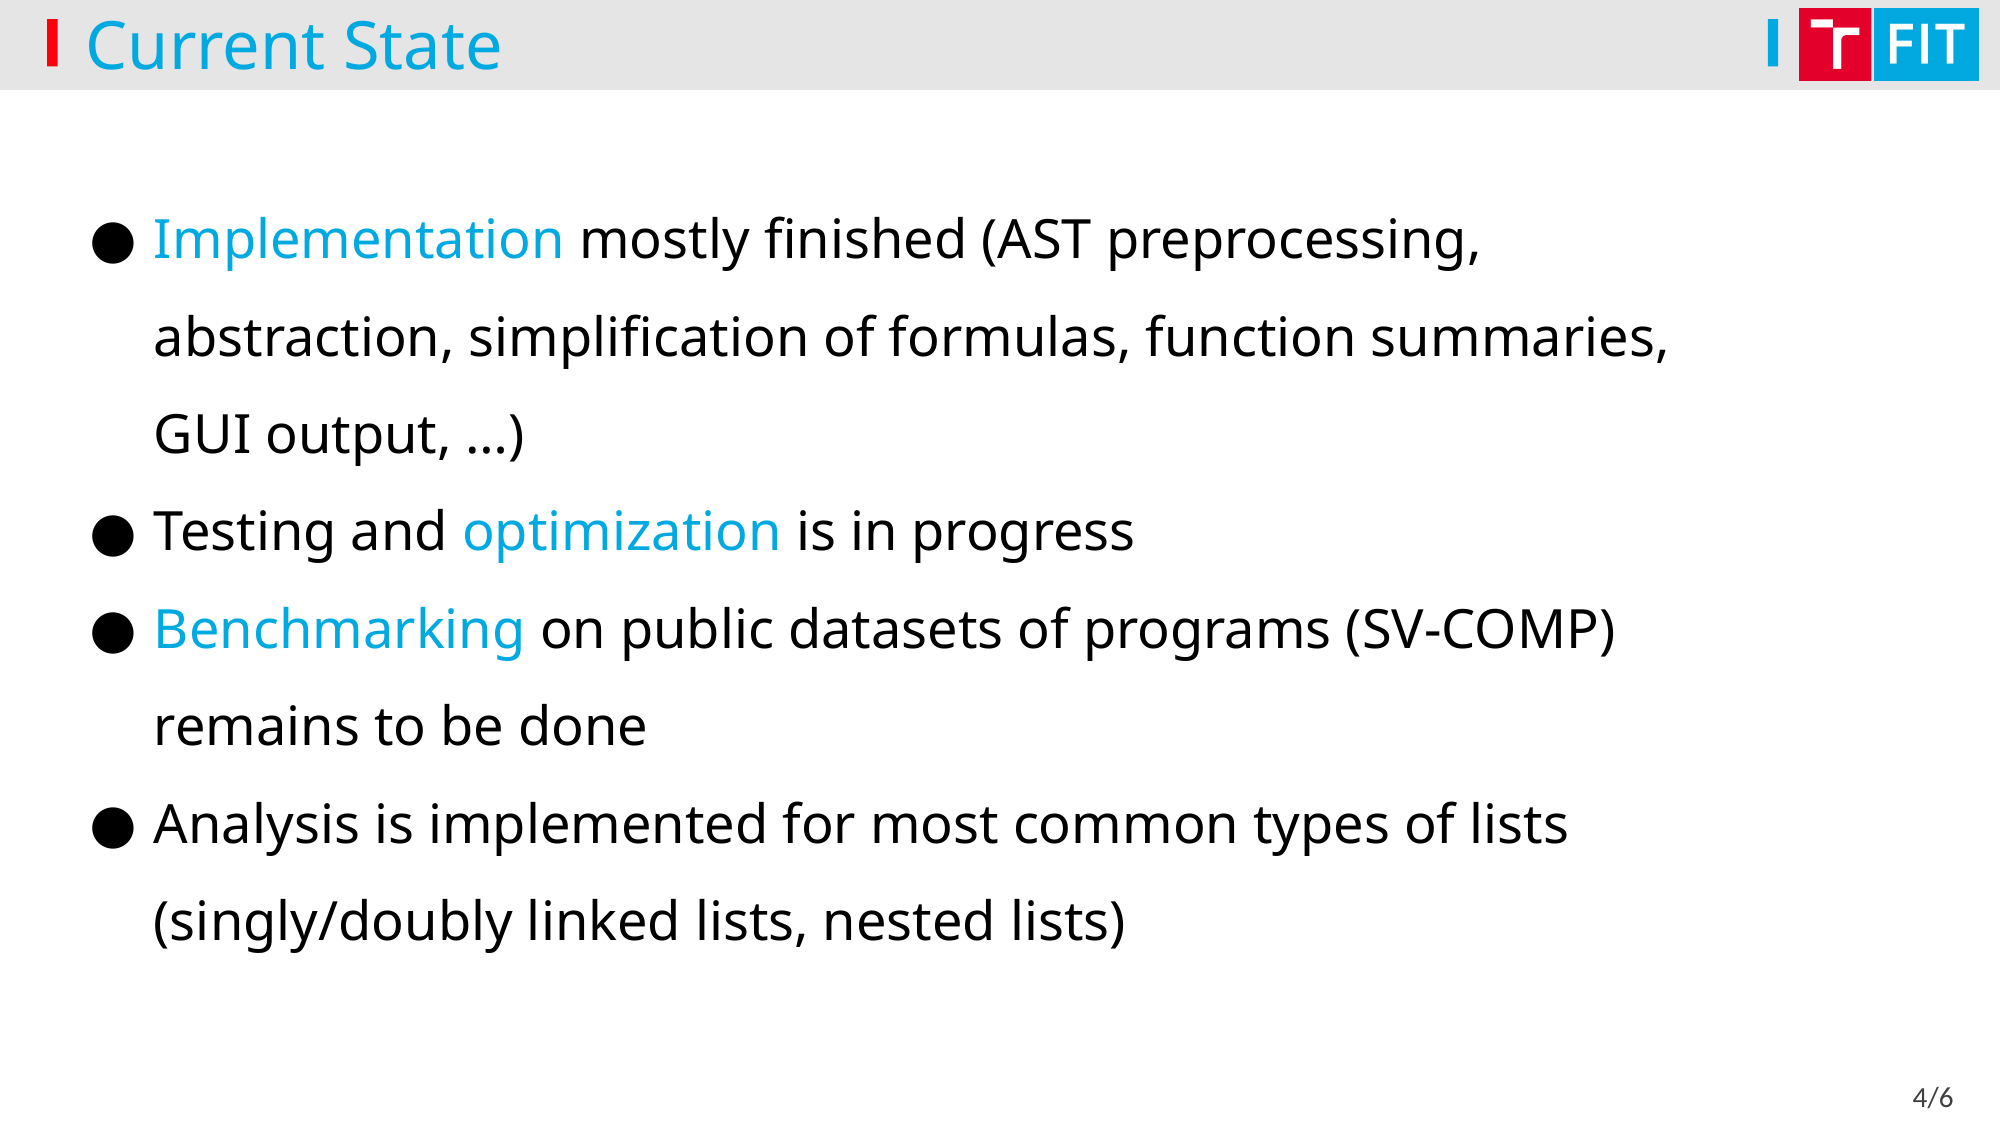

# Current State
Implementation mostly finished (AST preprocessing, abstraction, simplification of formulas, function summaries, GUI output, …)
Testing and optimization is in progress
Benchmarking on public datasets of programs (SV-COMP) remains to be done
Analysis is implemented for most common types of lists (singly/doubly linked lists, nested lists)